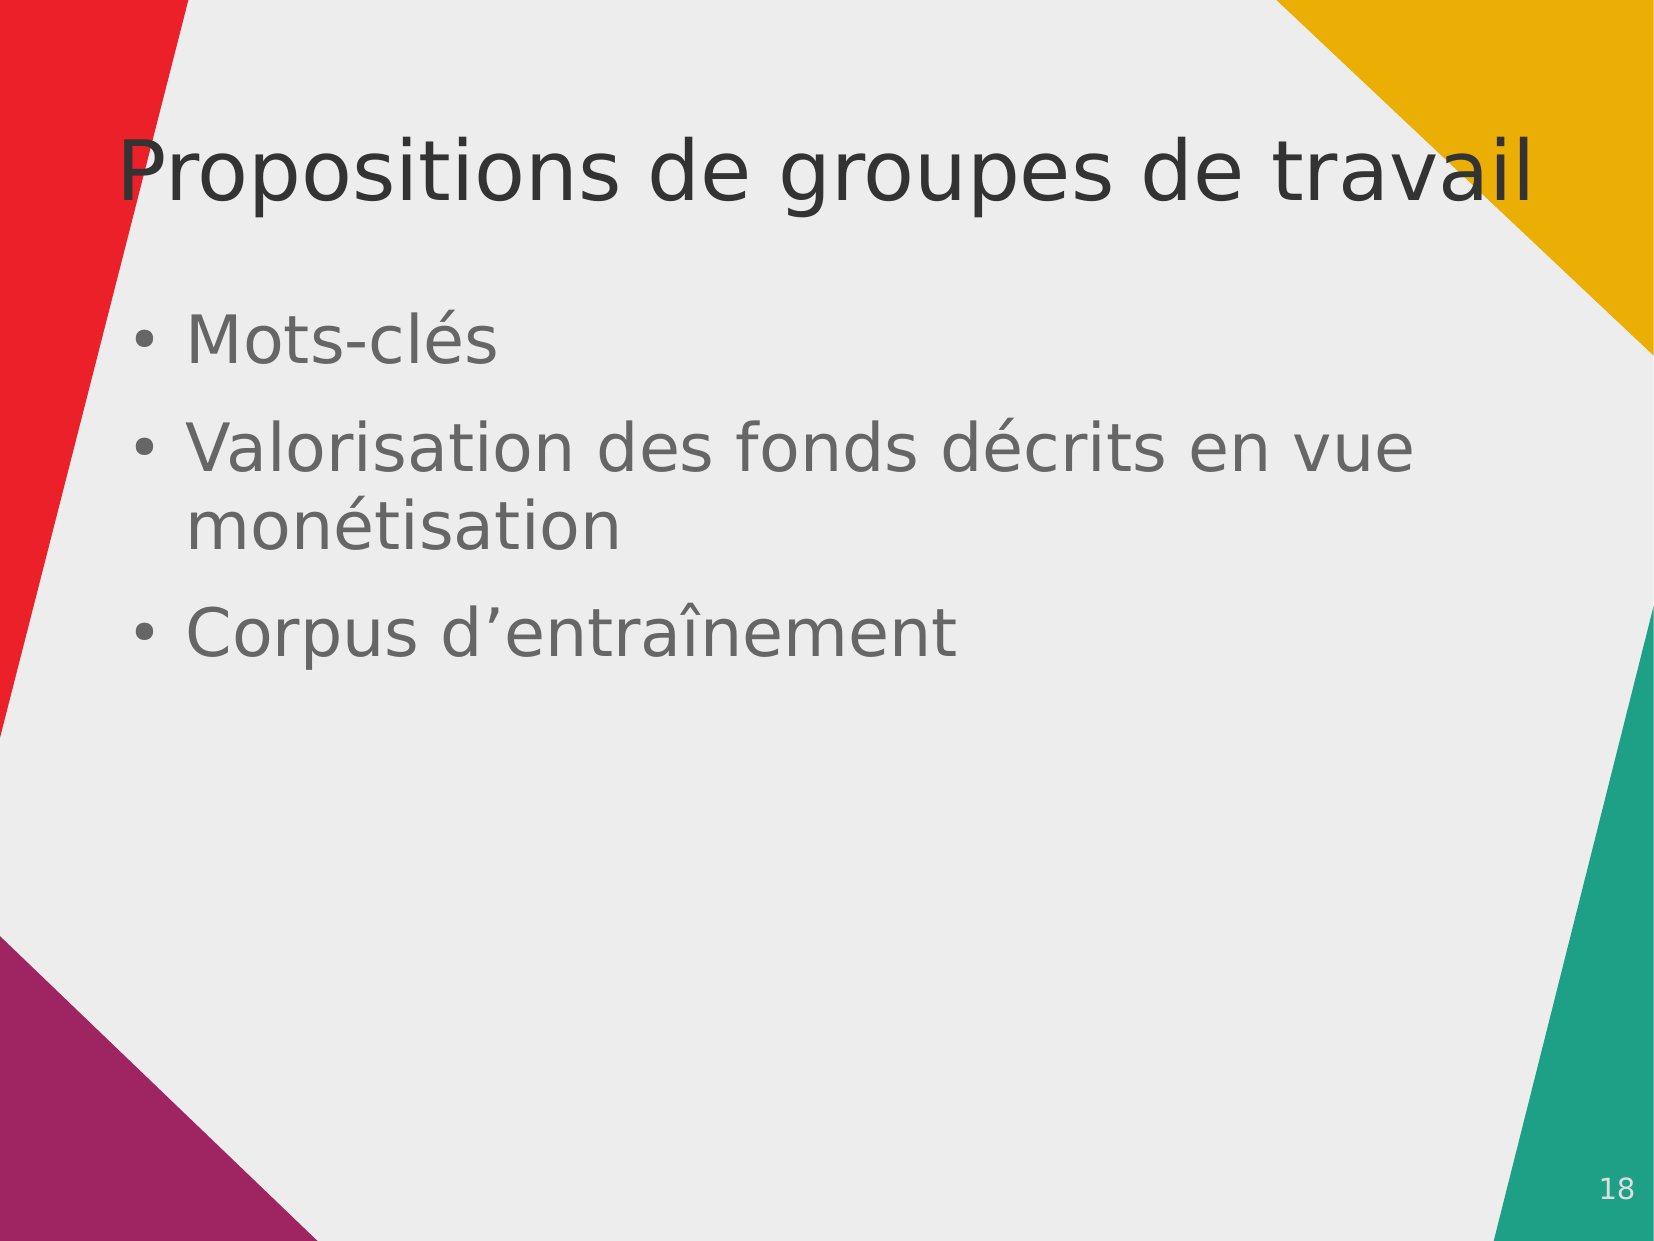

# Propositions de groupes de travail
Mots-clés
Valorisation des fonds décrits en vue monétisation
Corpus d’entraînement
18